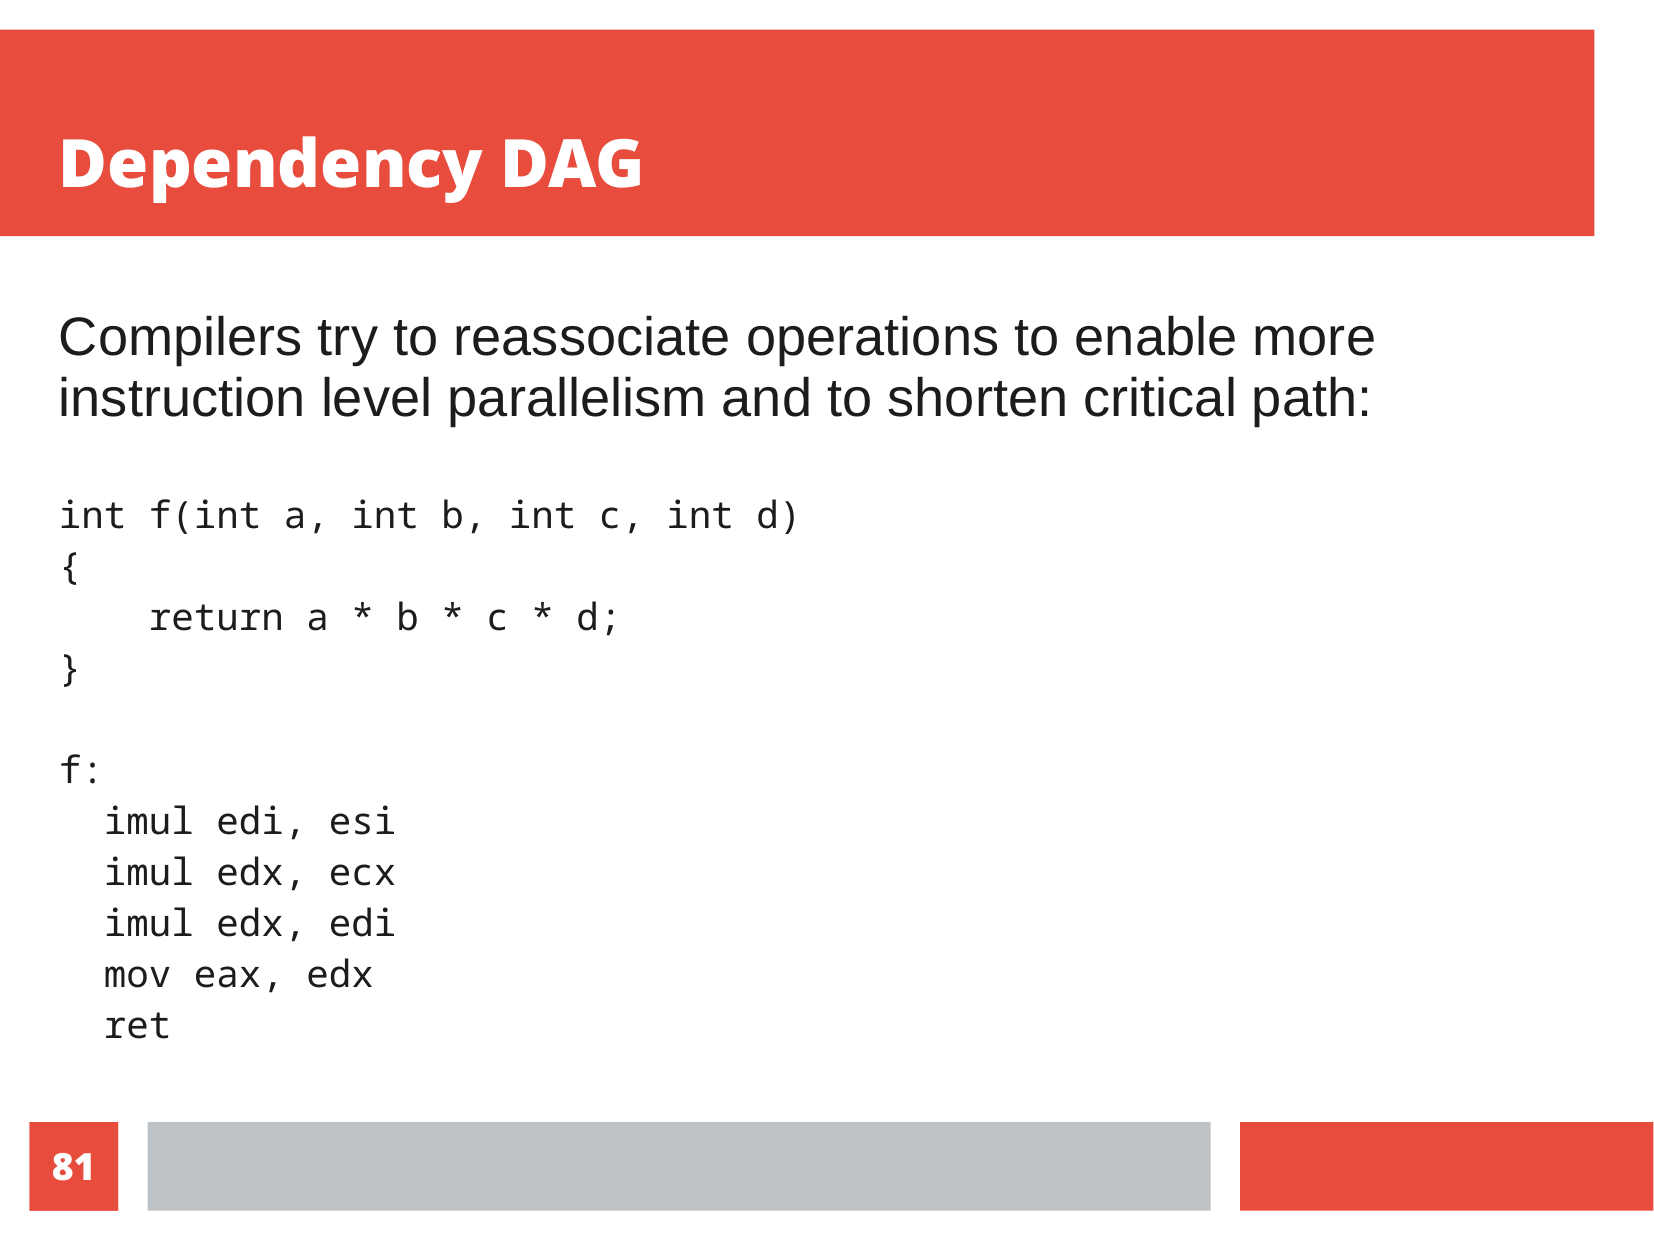

# Dependency DAG
Compilers try to reassociate operations to enable more instruction level parallelism and to shorten critical path:
int f(int a, int b, int c, int d)
{
 return a * b * c * d;
}
f:
 imul edi, esi
 imul edx, ecx
 imul edx, edi
 mov eax, edx
 ret
81